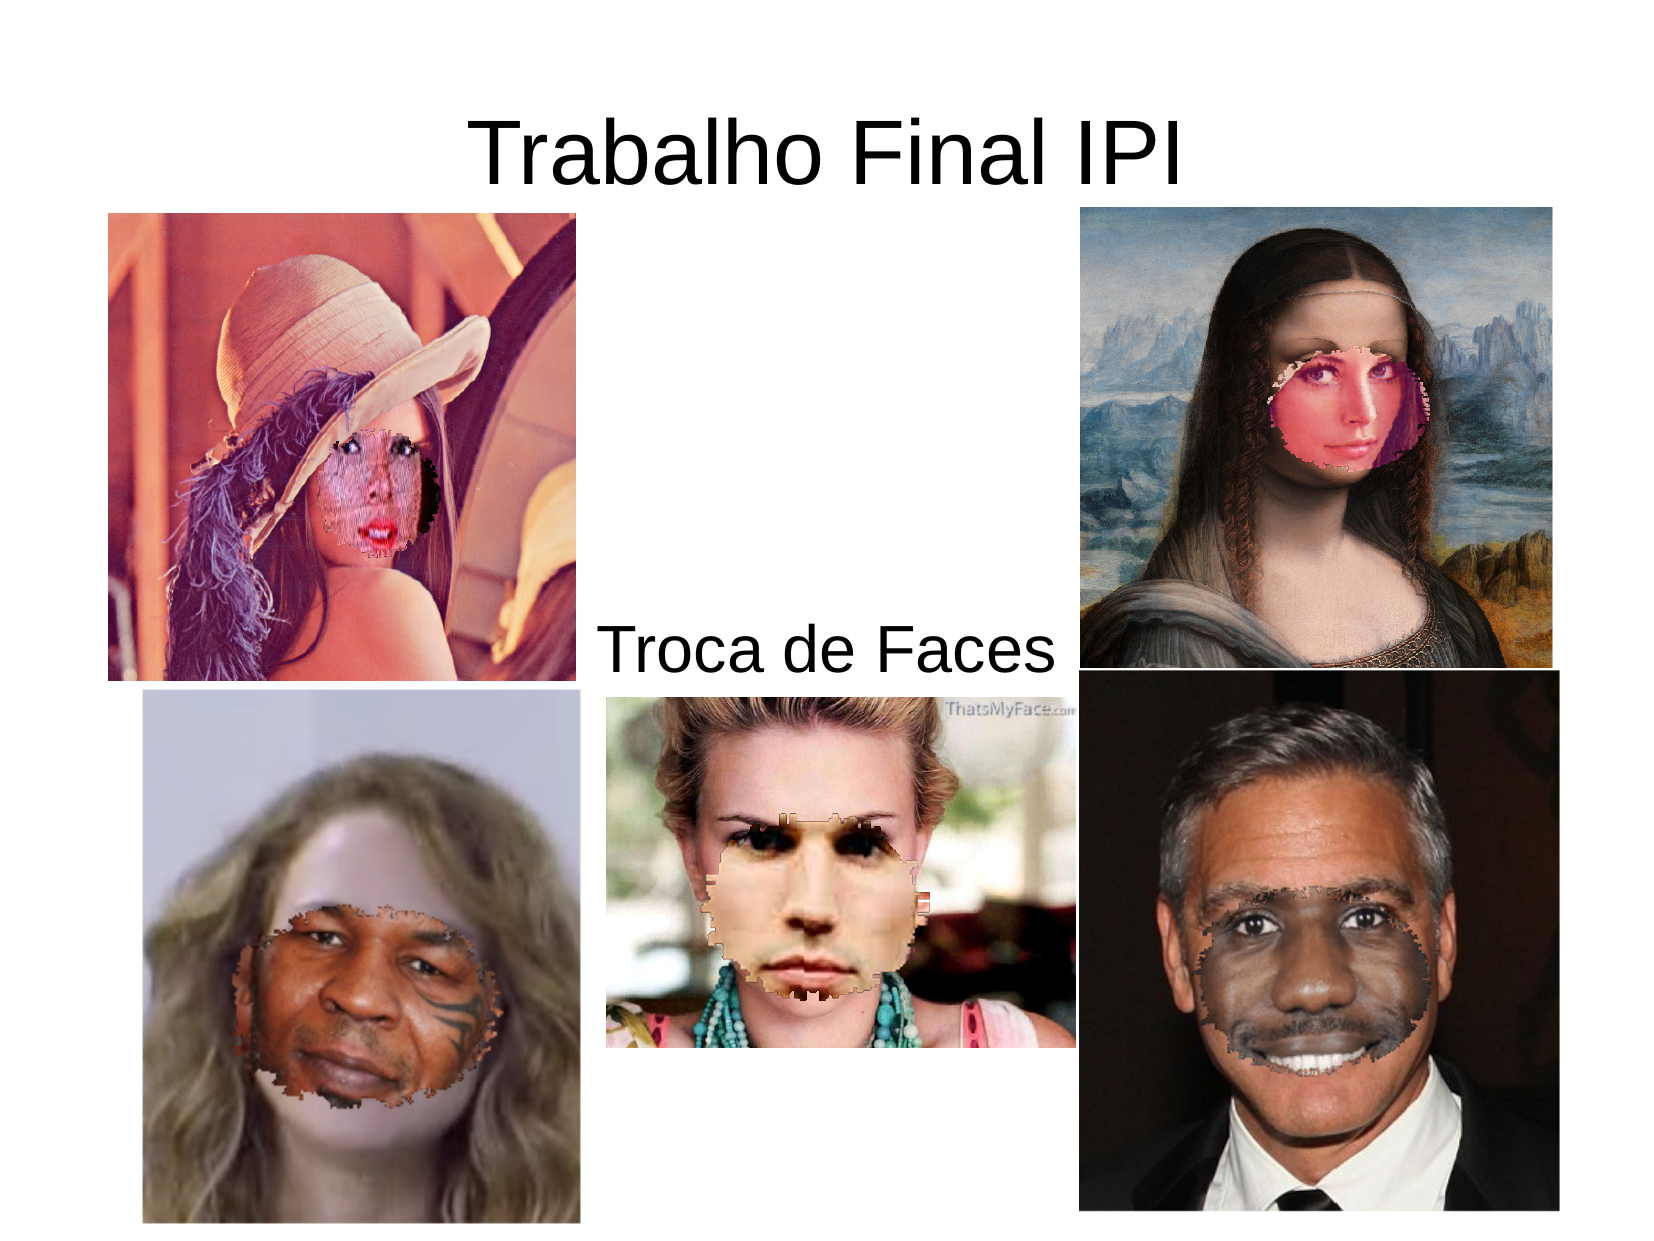

# Trabalho Final IPI
Troca de Faces